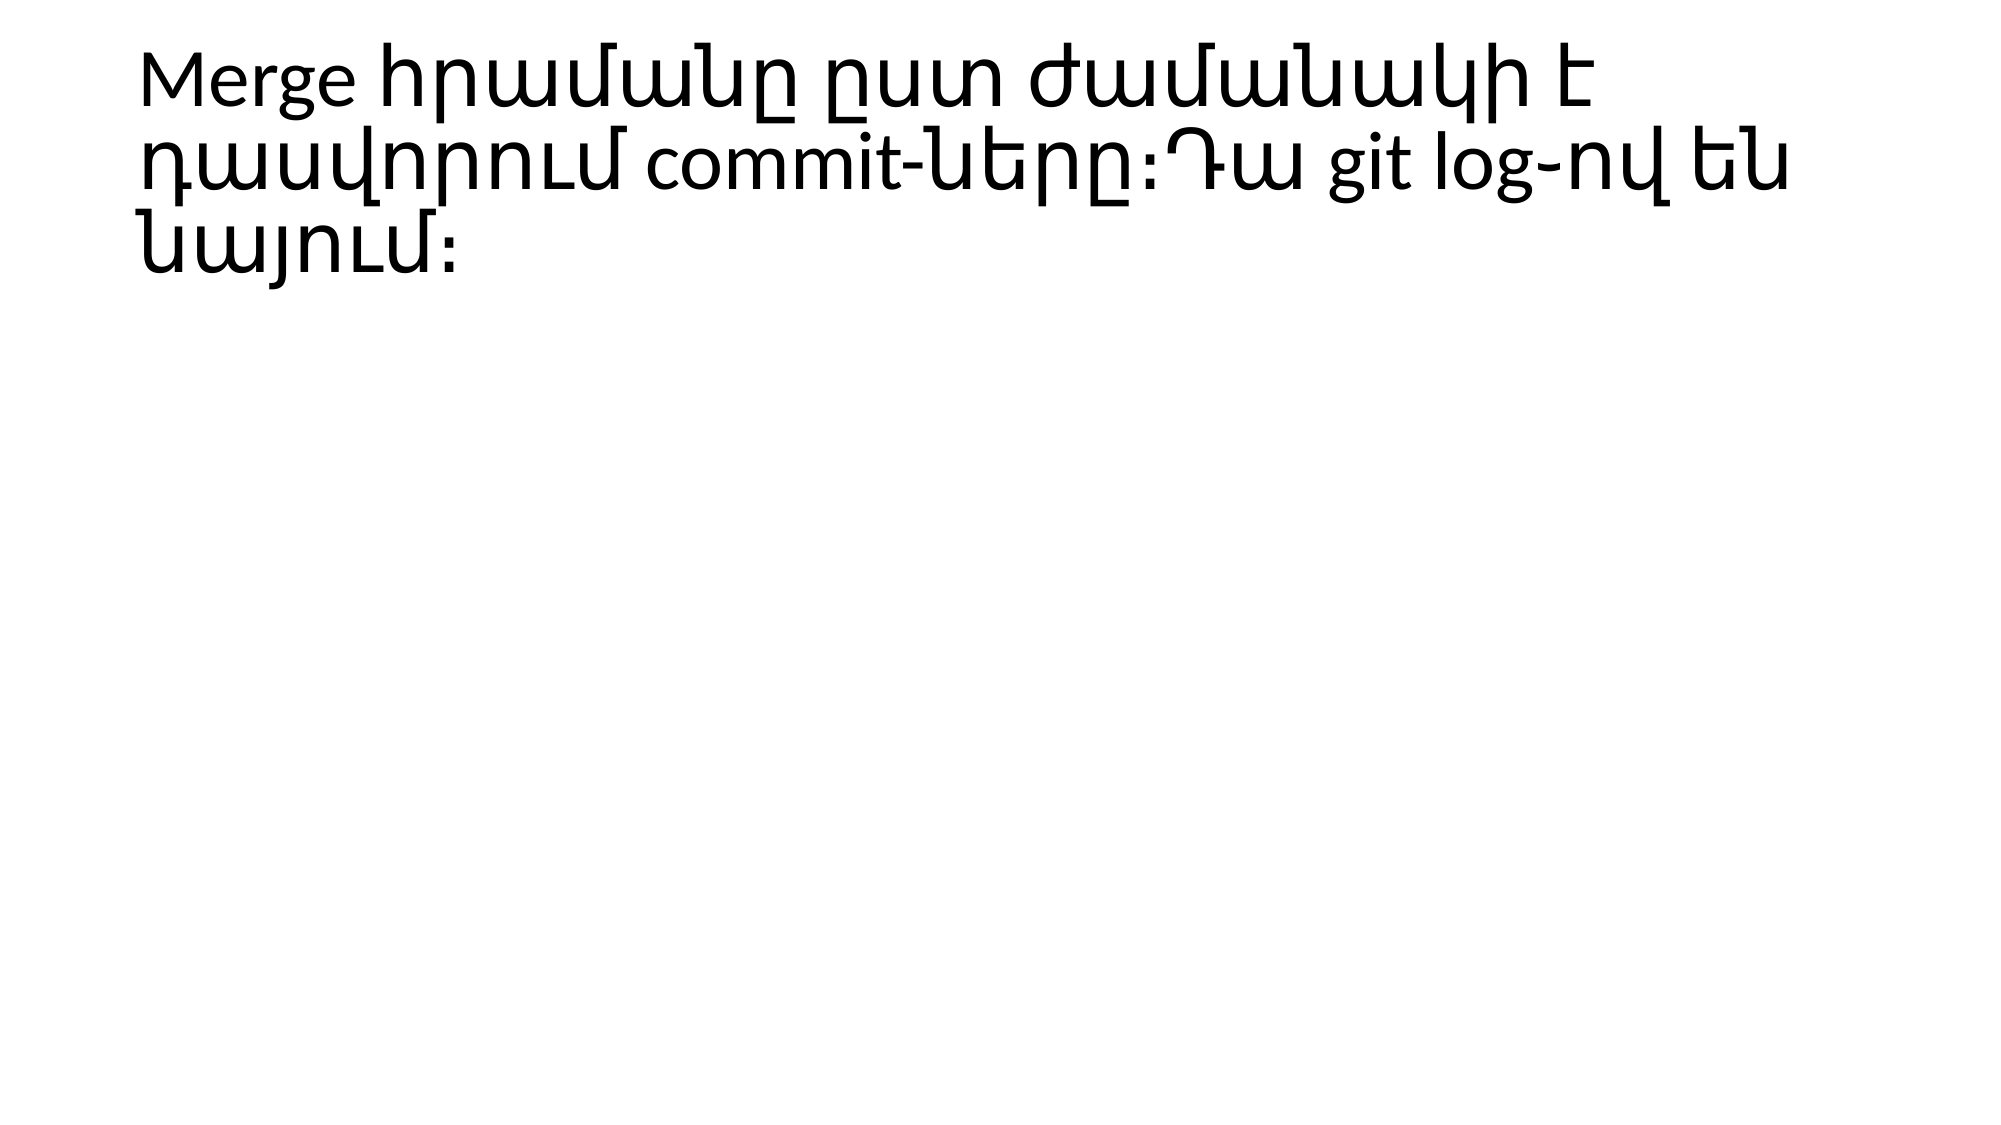

# Merge հրամանը ըստ ժամանակի է դասվորում commit-ները։Դա git log֊ով են նայում։